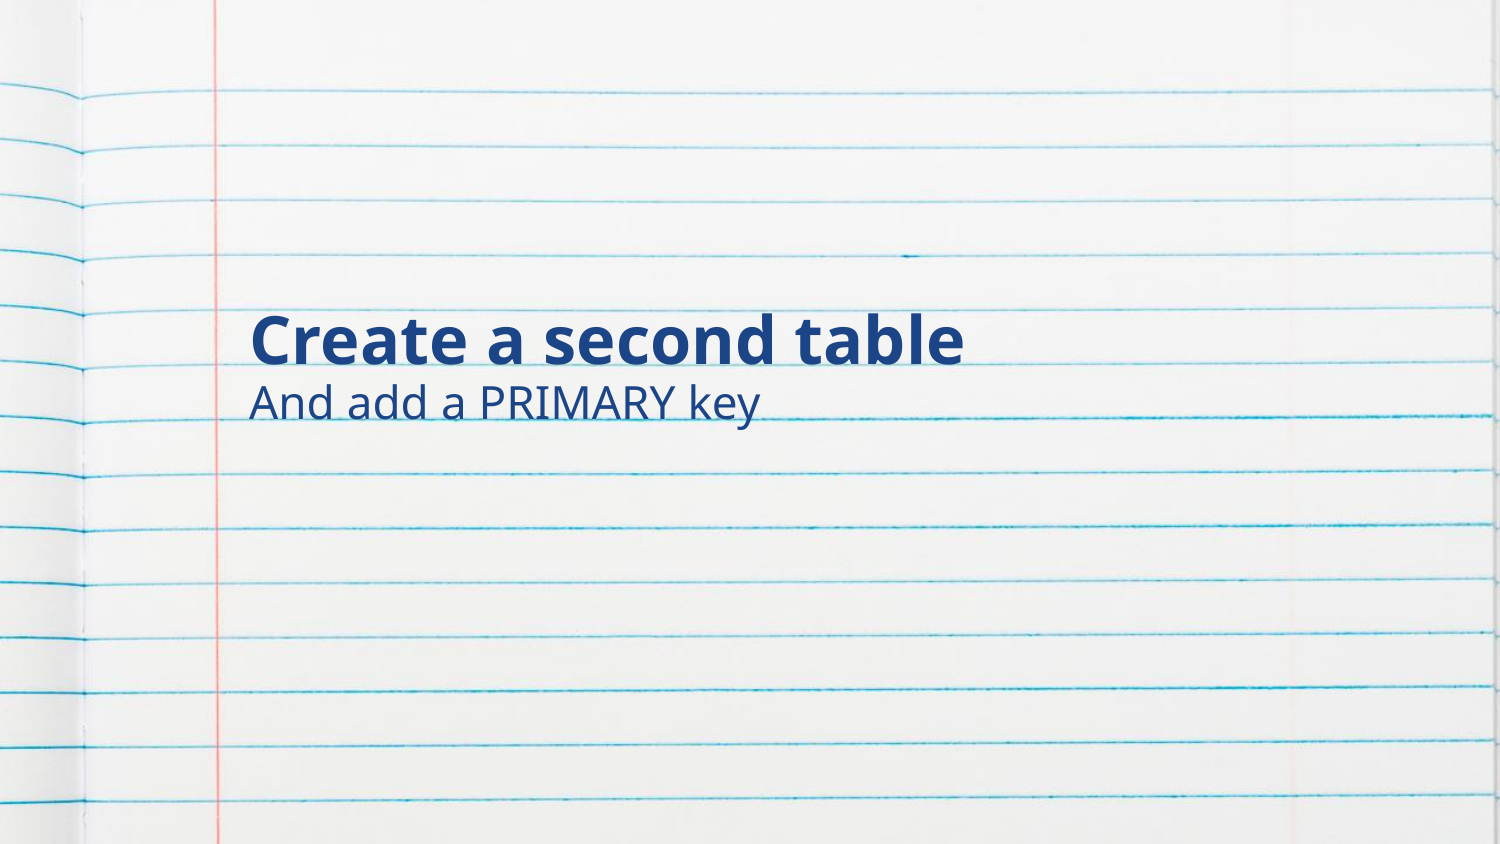

# Create a second table
And add a PRIMARY key